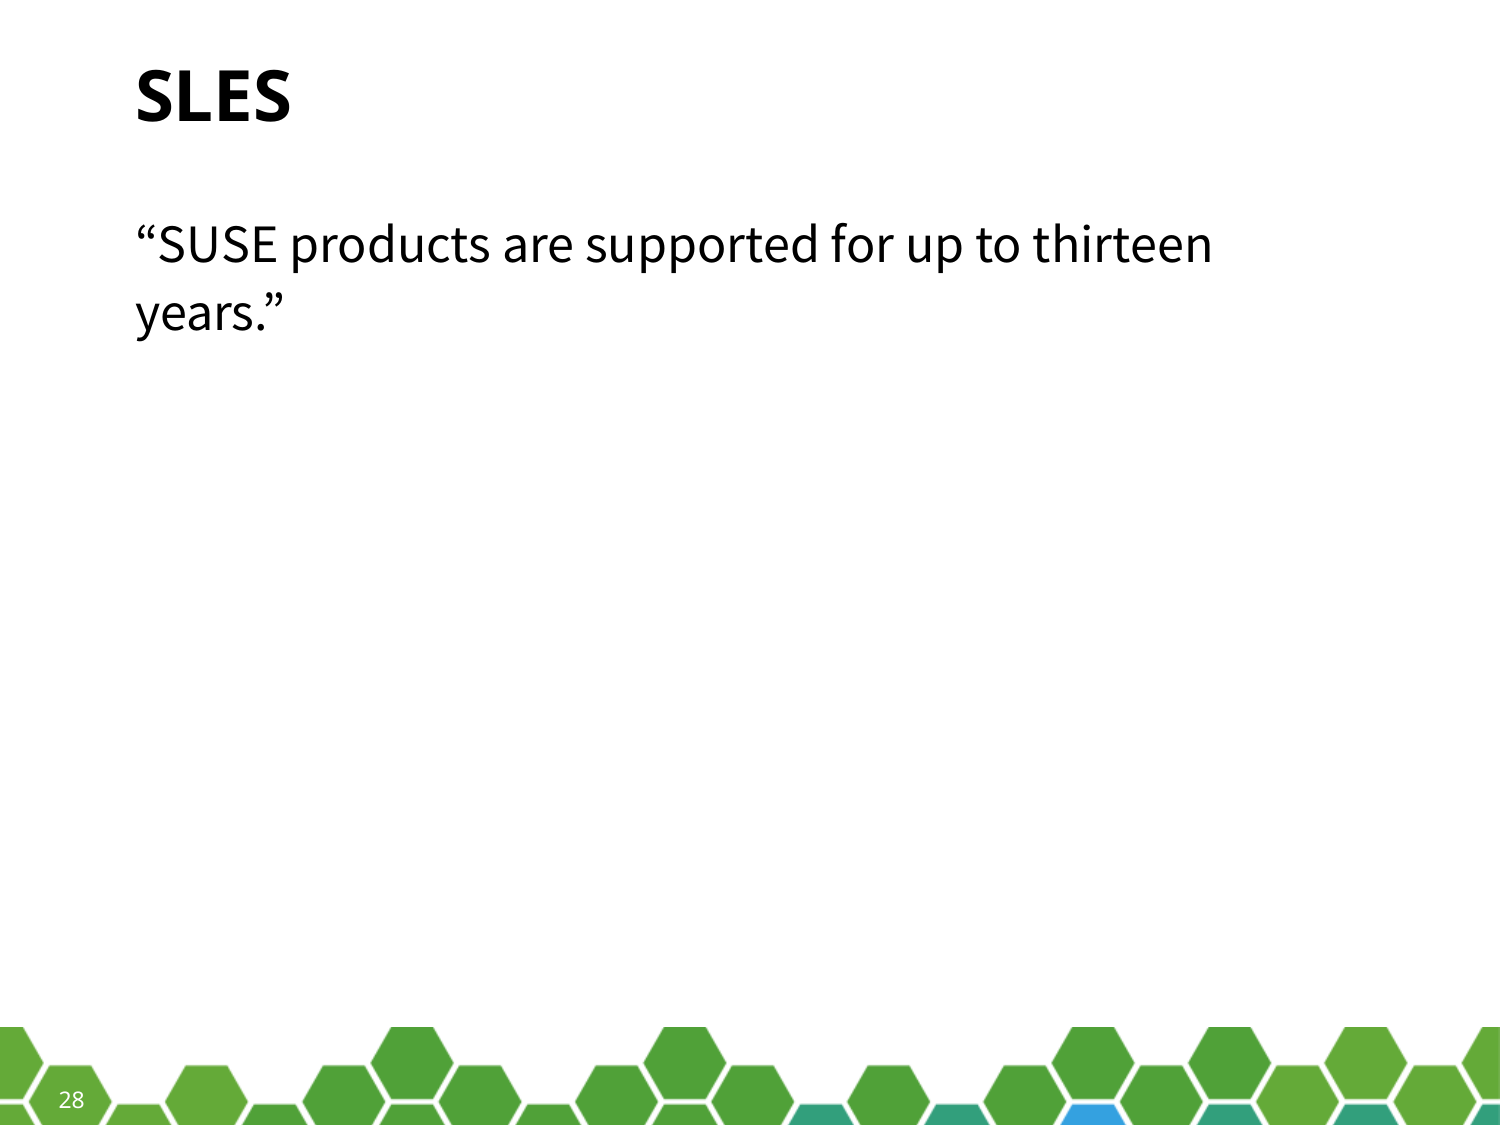

# SLES
“SUSE products are supported for up to thirteen years.”